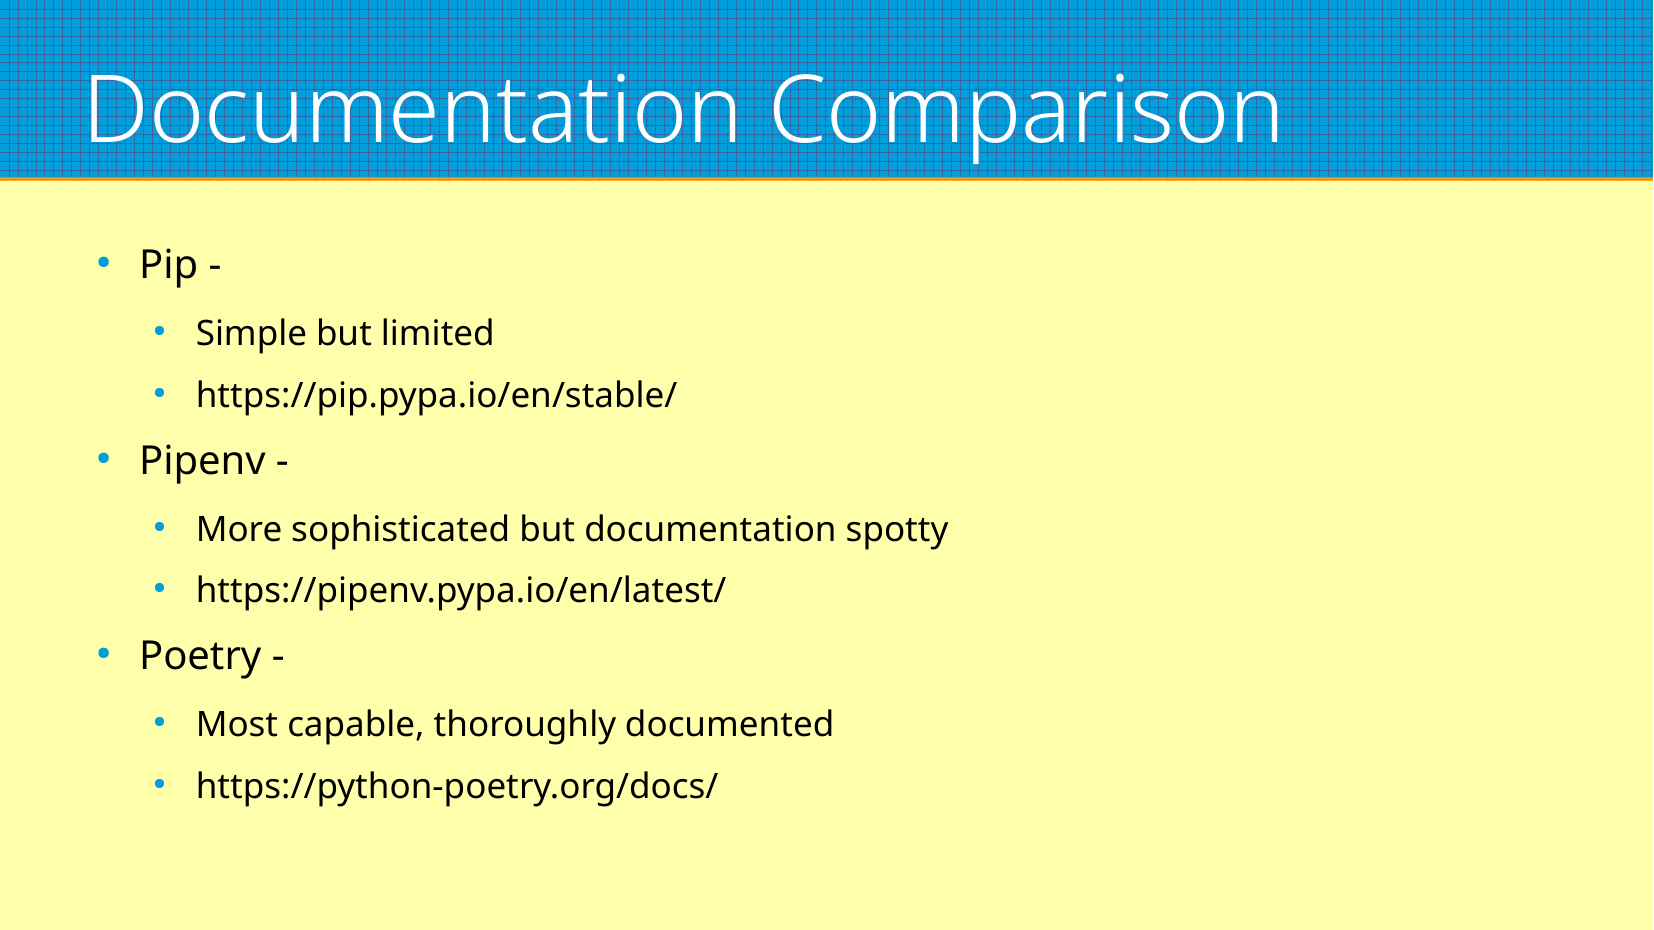

# Documentation Comparison
Pip -
Simple but limited
https://pip.pypa.io/en/stable/
Pipenv -
More sophisticated but documentation spotty
https://pipenv.pypa.io/en/latest/
Poetry -
Most capable, thoroughly documented
https://python-poetry.org/docs/